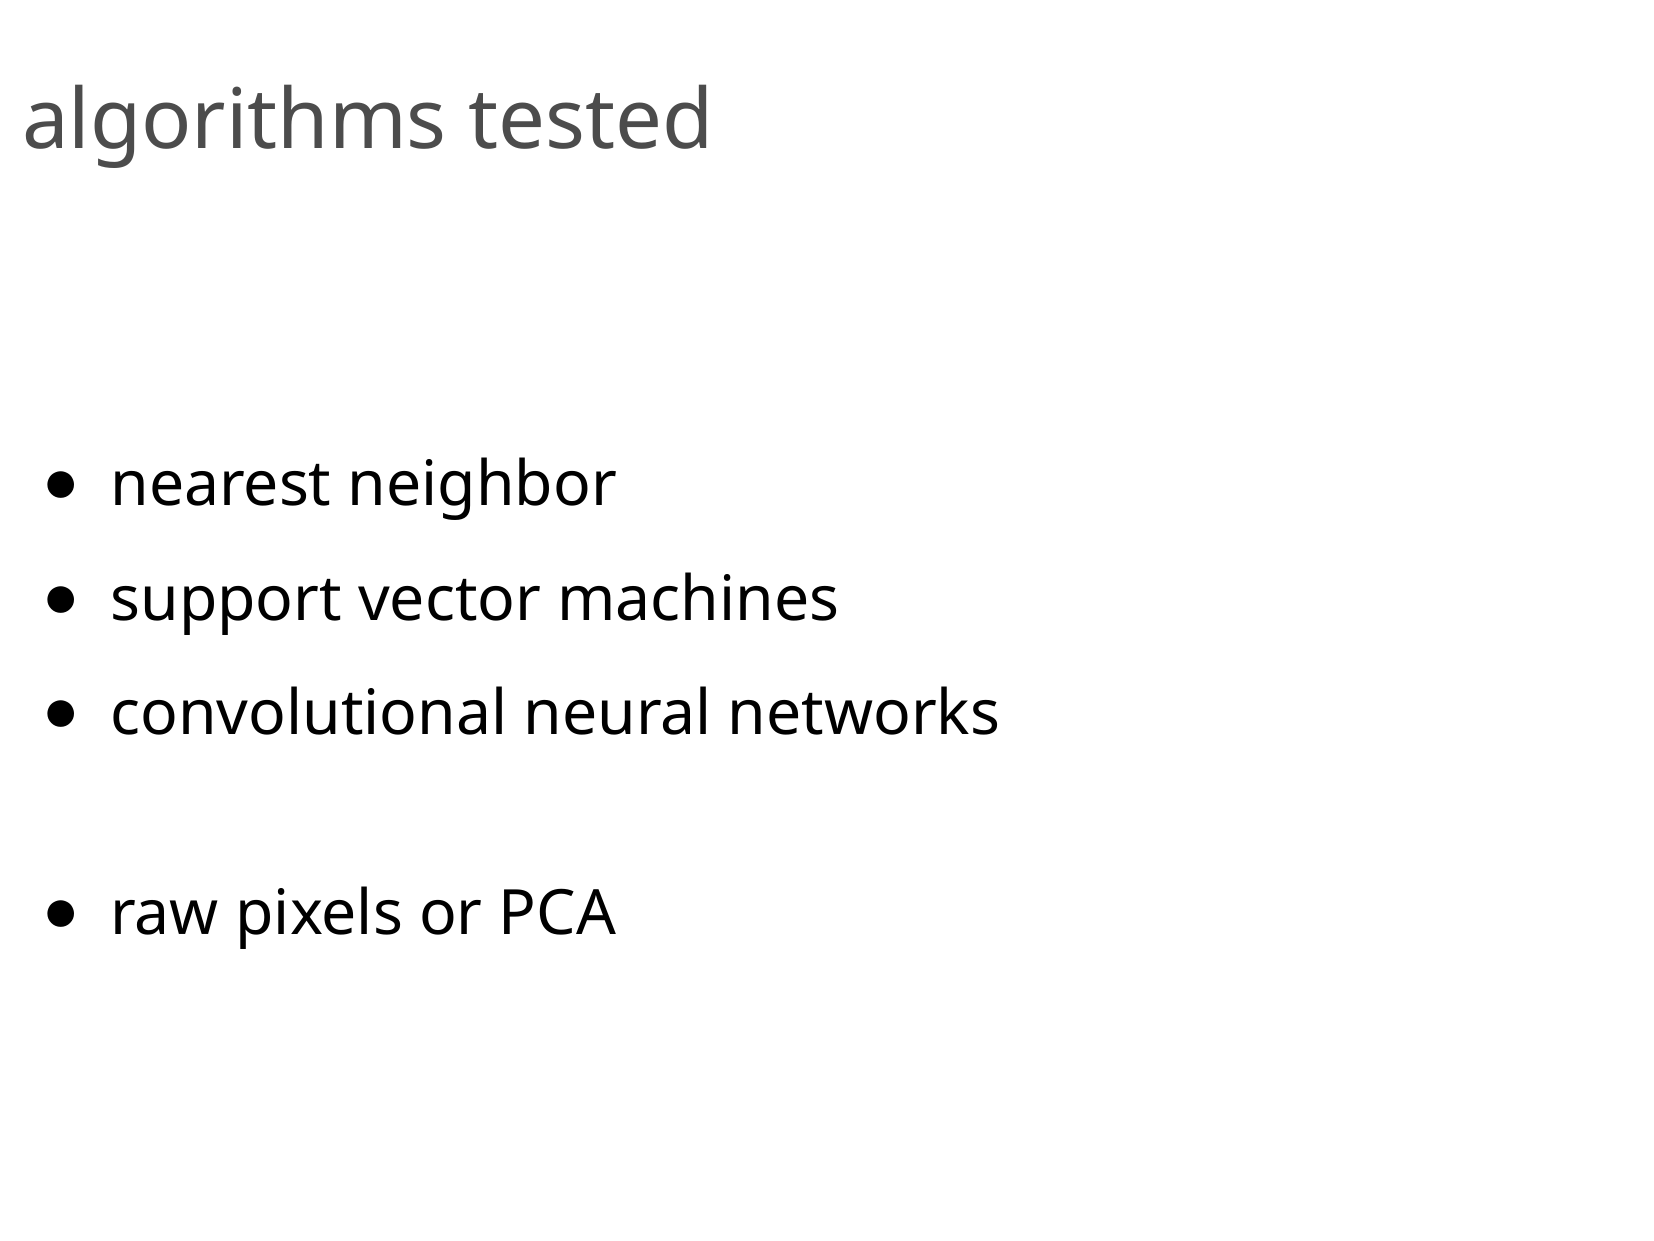

# algorithms tested
nearest neighbor
support vector machines
convolutional neural networks
raw pixels or PCA